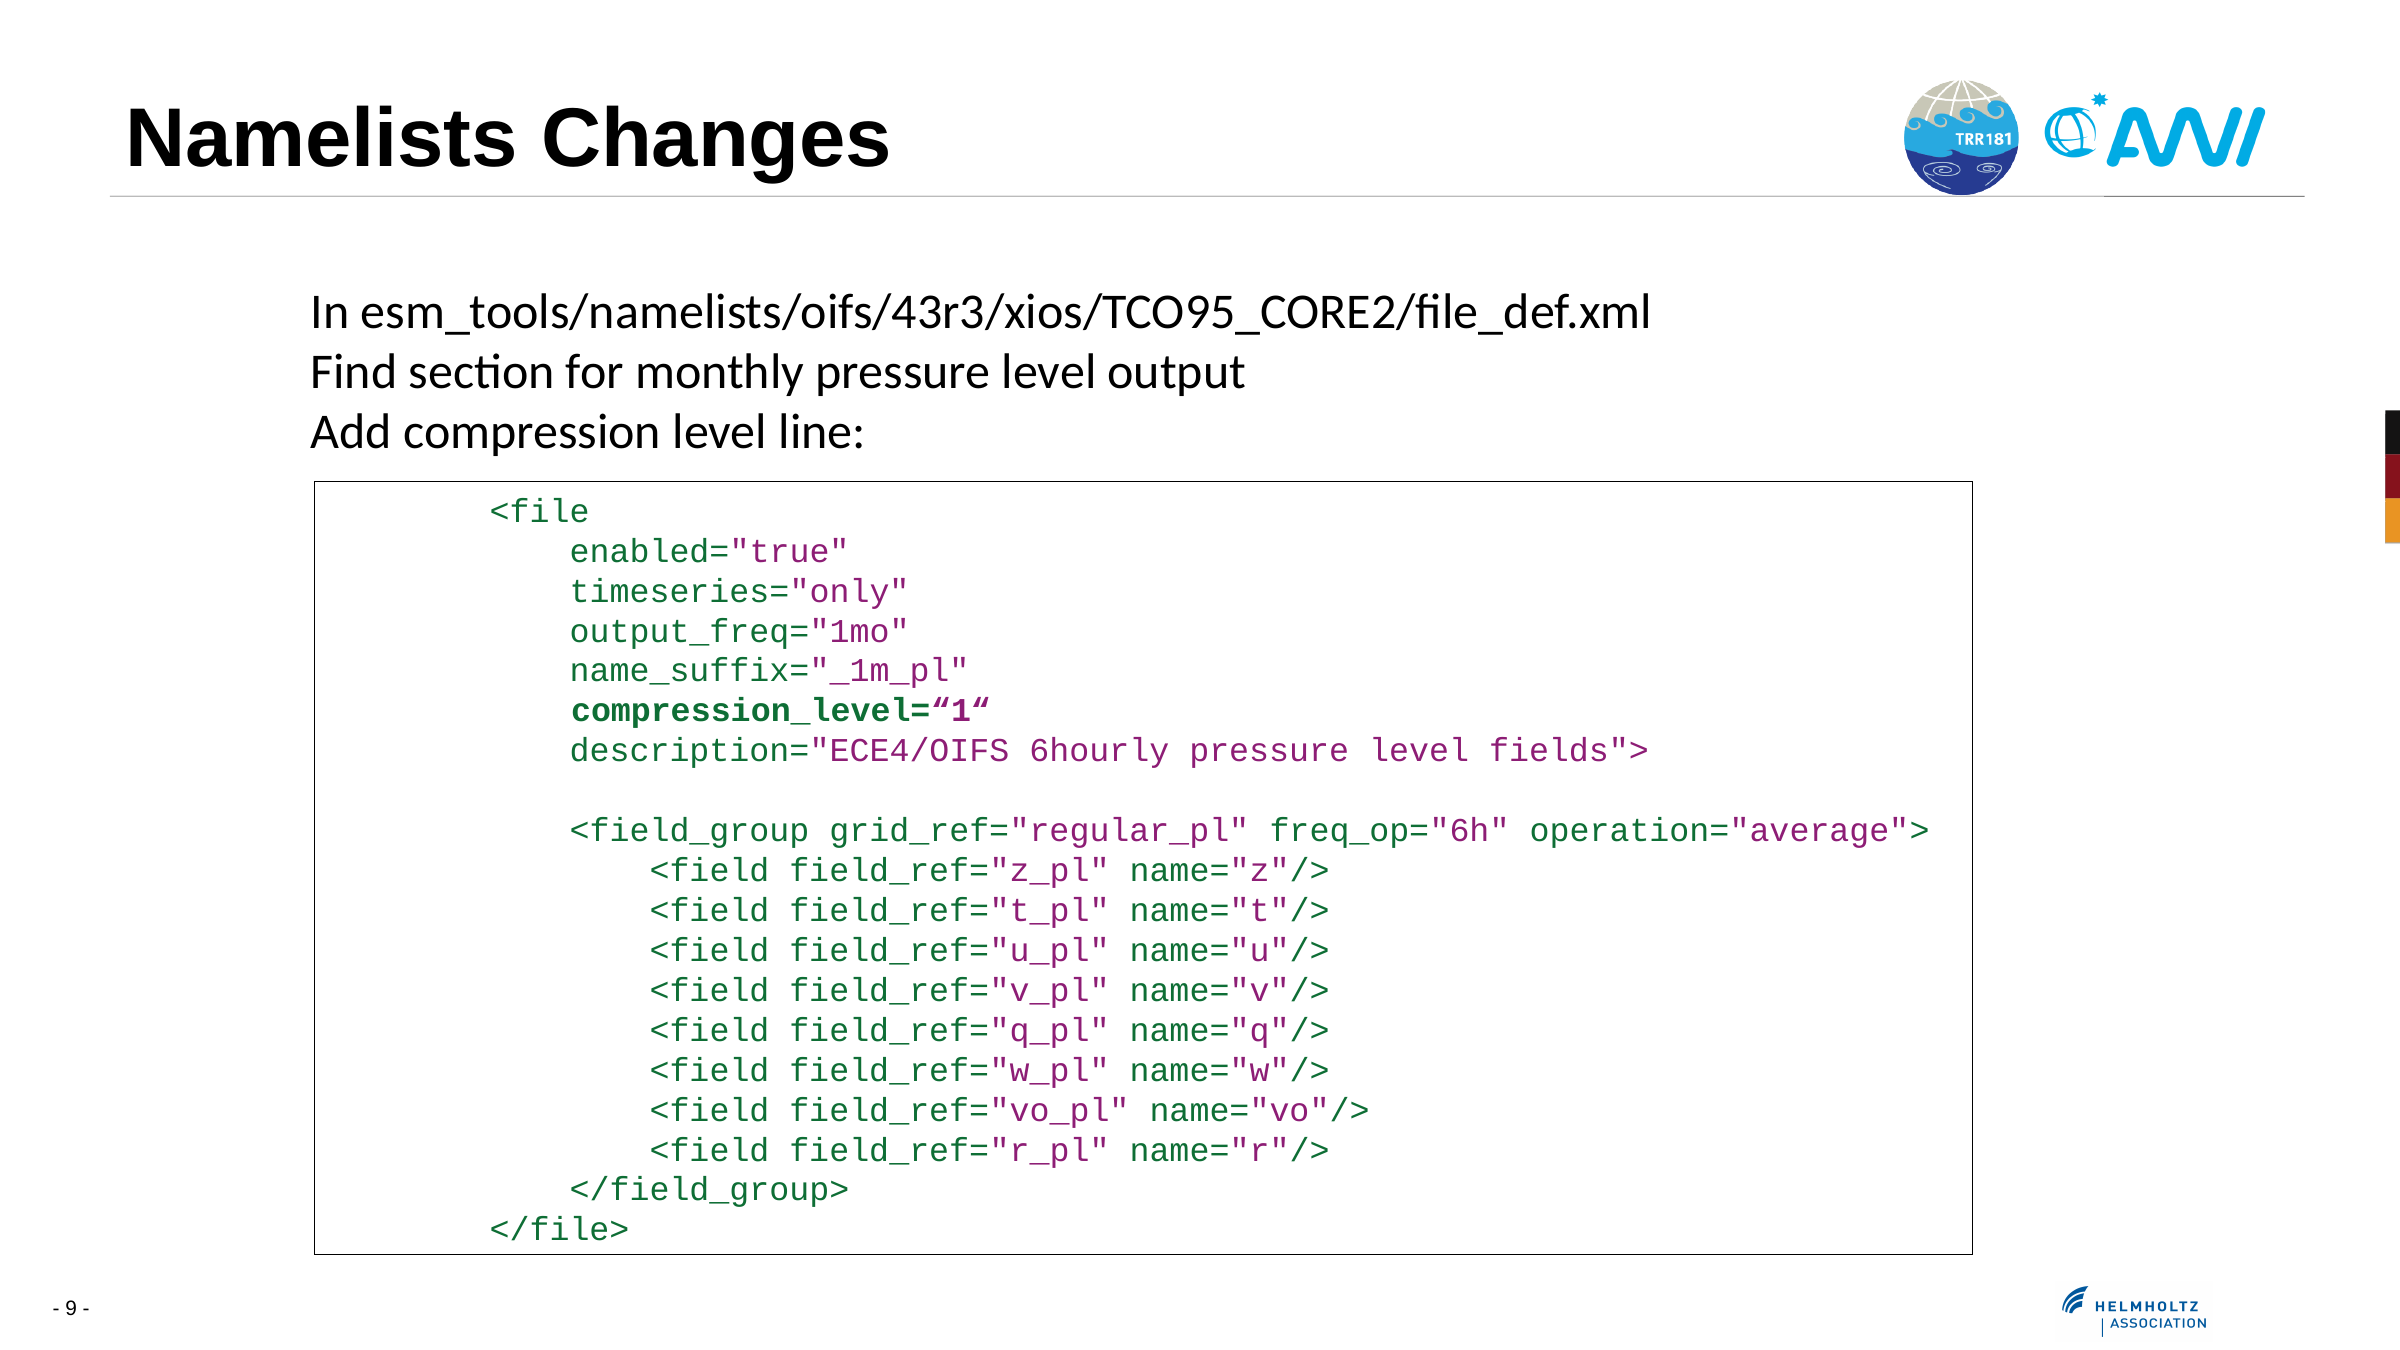

Namelists Changes
In esm_tools/namelists/oifs/43r3/xios/TCO95_CORE2/file_def.xml
Find section for monthly pressure level output
Add compression level line:
 <file
 enabled="true"
 timeseries="only"
 output_freq="1mo"
 name_suffix="_1m_pl"
			 compression_level=“1“
 description="ECE4/OIFS 6hourly pressure level fields">
 <field_group grid_ref="regular_pl" freq_op="6h" operation="average">
 <field field_ref="z_pl" name="z"/>
 <field field_ref="t_pl" name="t"/>
 <field field_ref="u_pl" name="u"/>
 <field field_ref="v_pl" name="v"/>
 <field field_ref="q_pl" name="q"/>
 <field field_ref="w_pl" name="w"/>
 <field field_ref="vo_pl" name="vo"/>
 <field field_ref="r_pl" name="r"/>
 </field_group>
 </file>